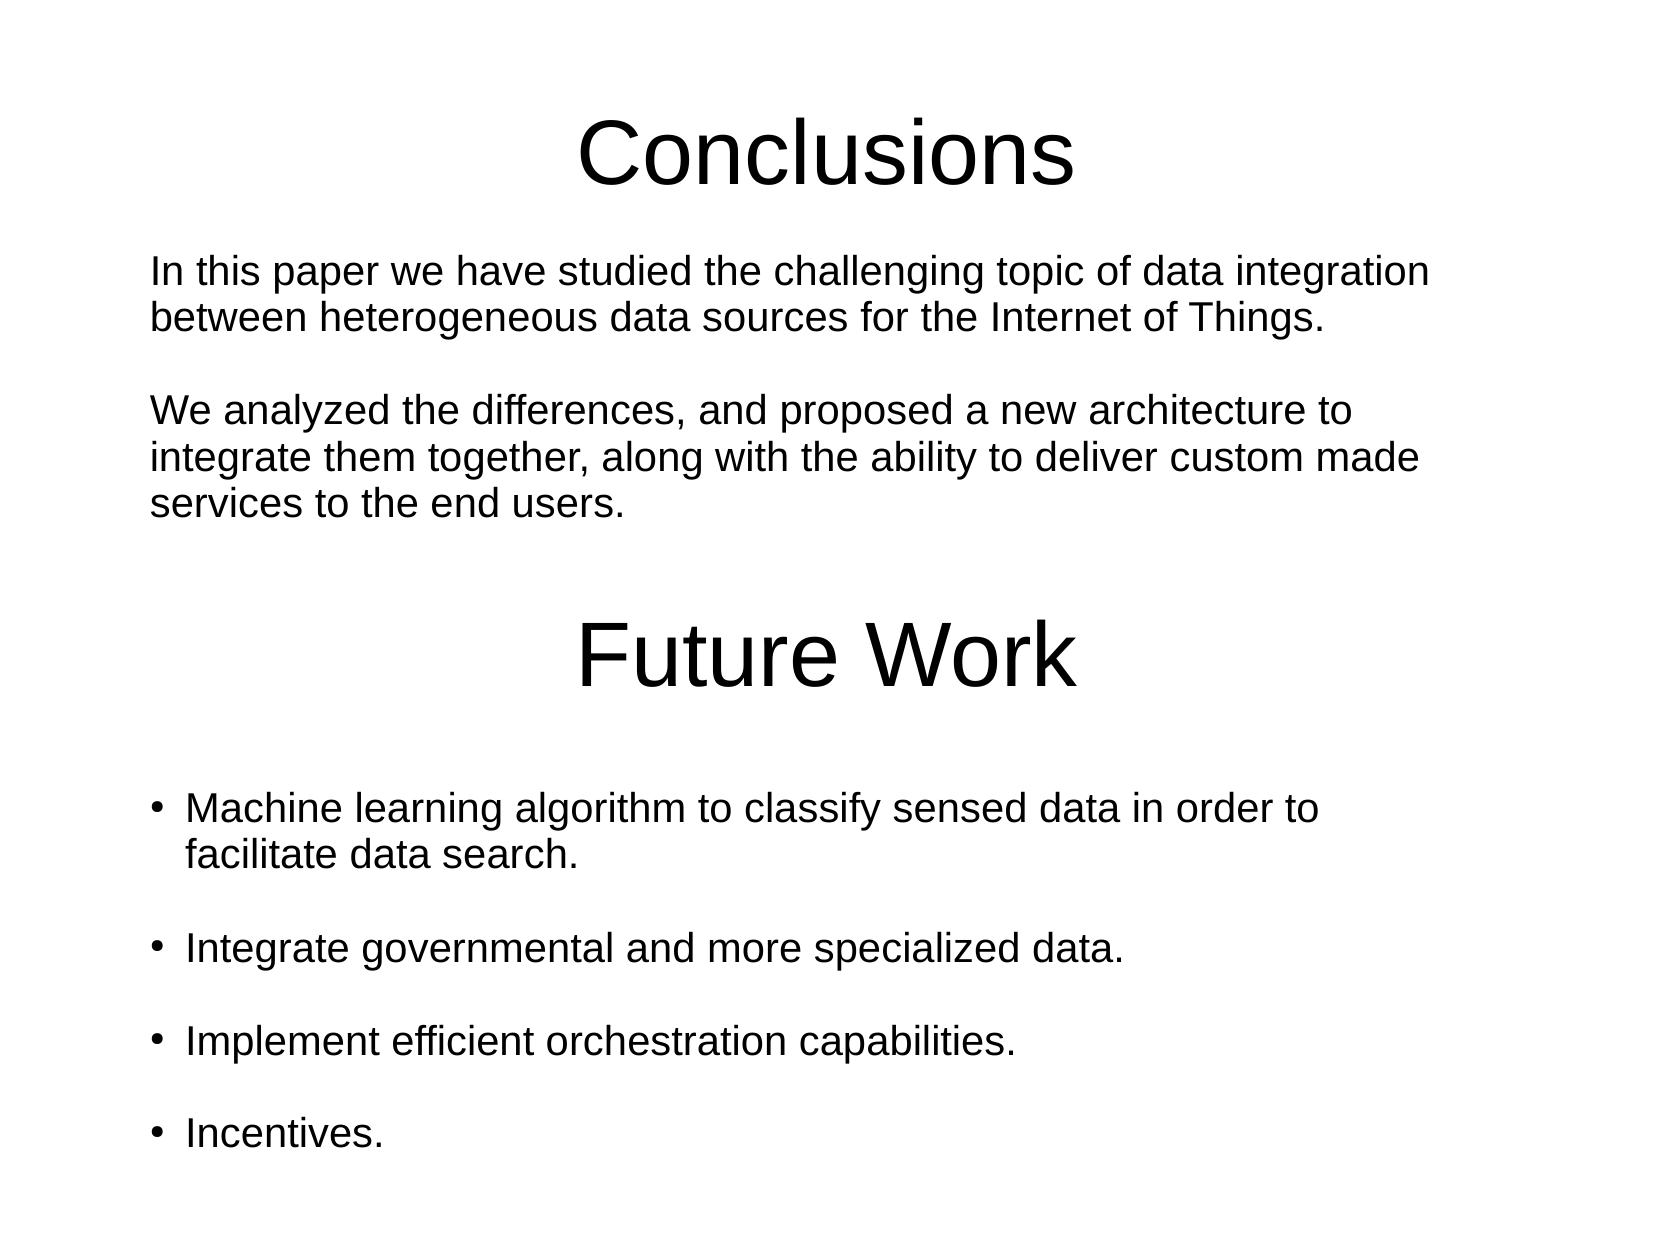

# Conclusions
In this paper we have studied the challenging topic of data integration between heterogeneous data sources for the Internet of Things.
We analyzed the differences, and proposed a new architecture to integrate them together, along with the ability to deliver custom made services to the end users.
Future Work
Machine learning algorithm to classify sensed data in order to facilitate data search.
Integrate governmental and more specialized data.
Implement efficient orchestration capabilities.
Incentives.